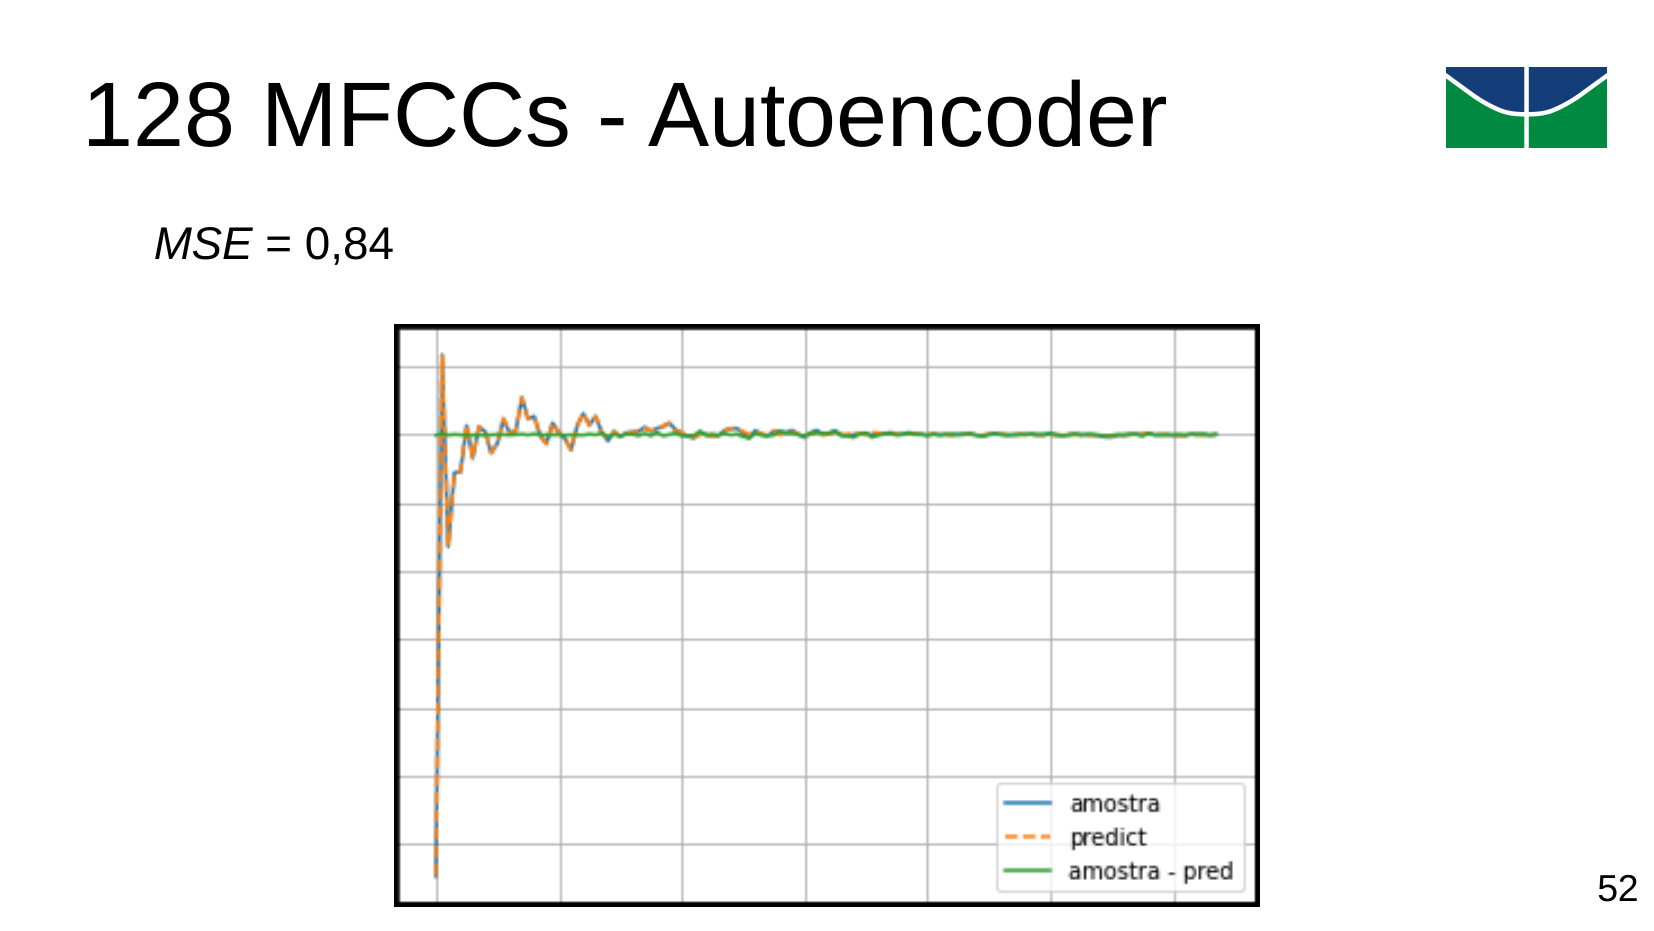

128 MFCCs - Autoencoder
# MSE = 0,84